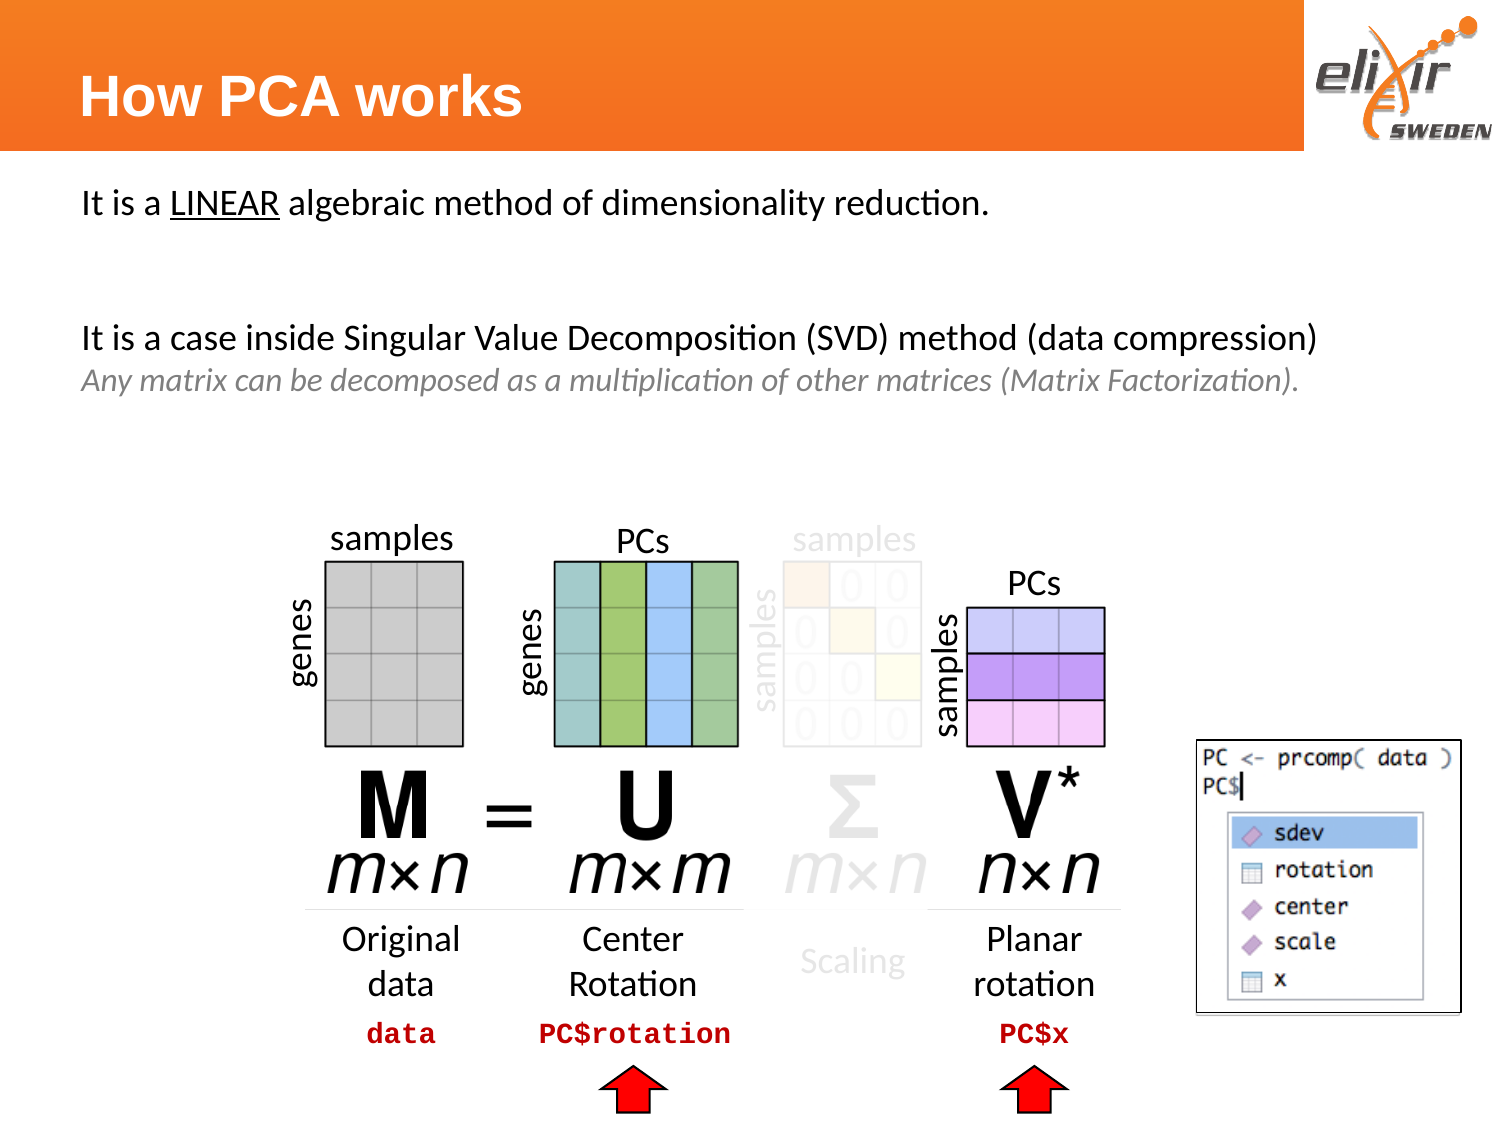

How PCA works
It is a LINEAR algebraic method of dimensionality reduction.
It is a case inside Singular Value Decomposition (SVD) method (data compression)
Any matrix can be decomposed as a multiplication of other matrices (Matrix Factorization).
samples
samples
PCs
PCs
genes
samples
genes
samples
Original data
Center
Rotation
Planar rotation
Scaling
data
PC$rotation
PC$x